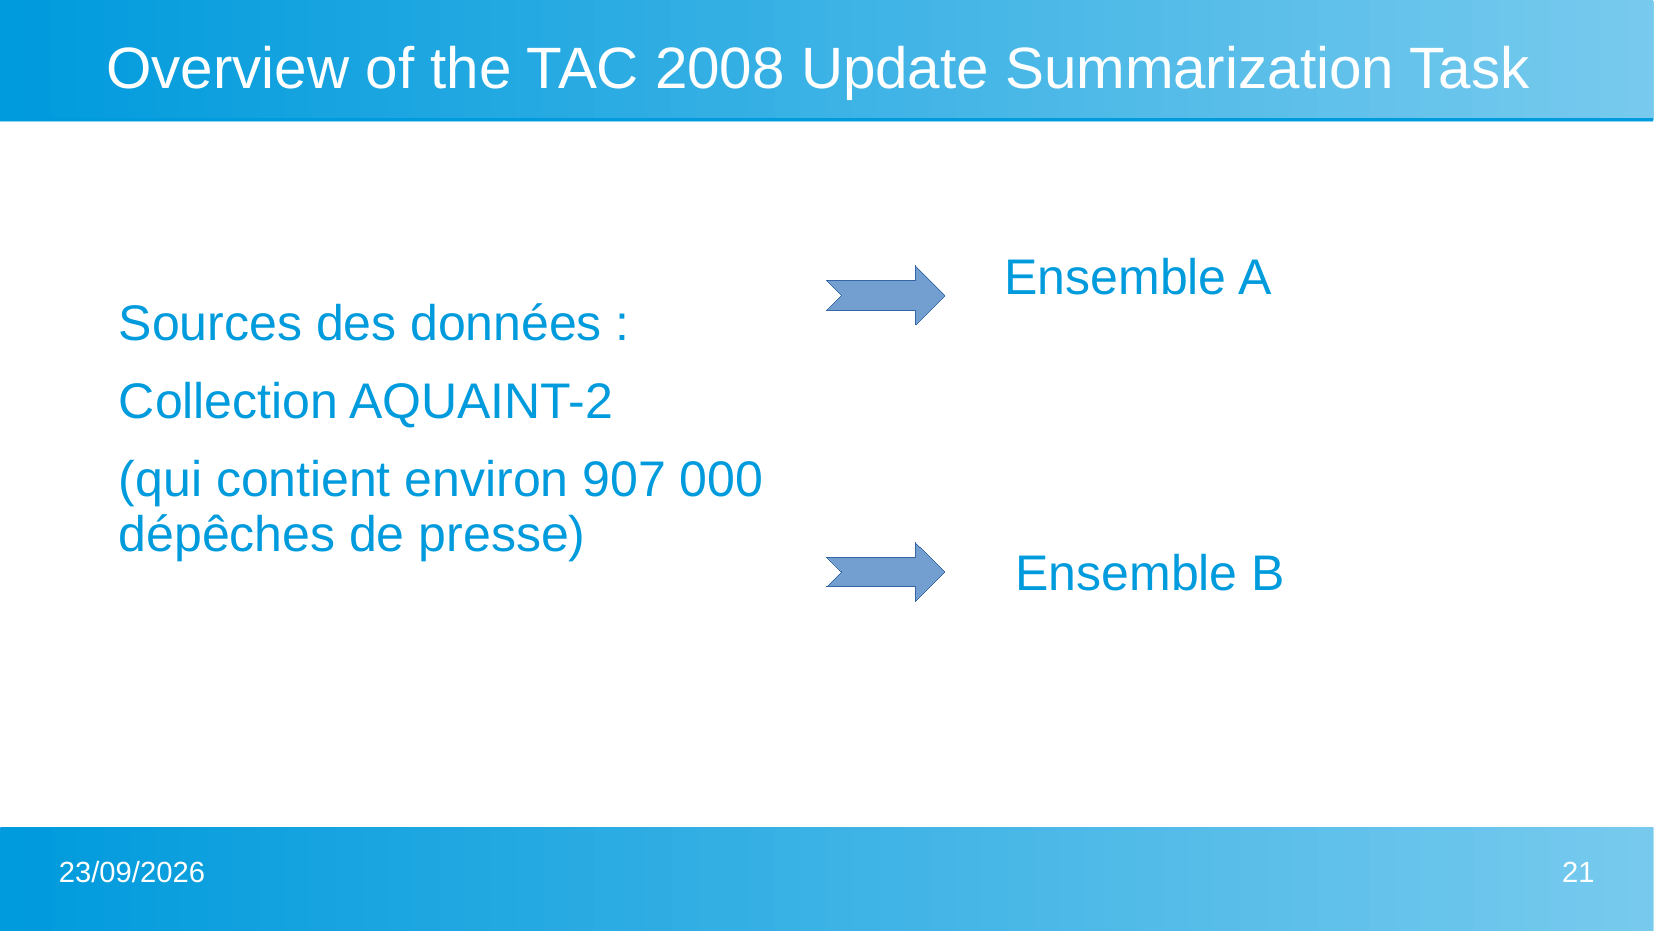

# Overview of the TAC 2008 Update Summarization Task
Ensemble A
Sources des données :
Collection AQUAINT-2
(qui contient environ 907 000 dépêches de presse)
Ensemble B
21